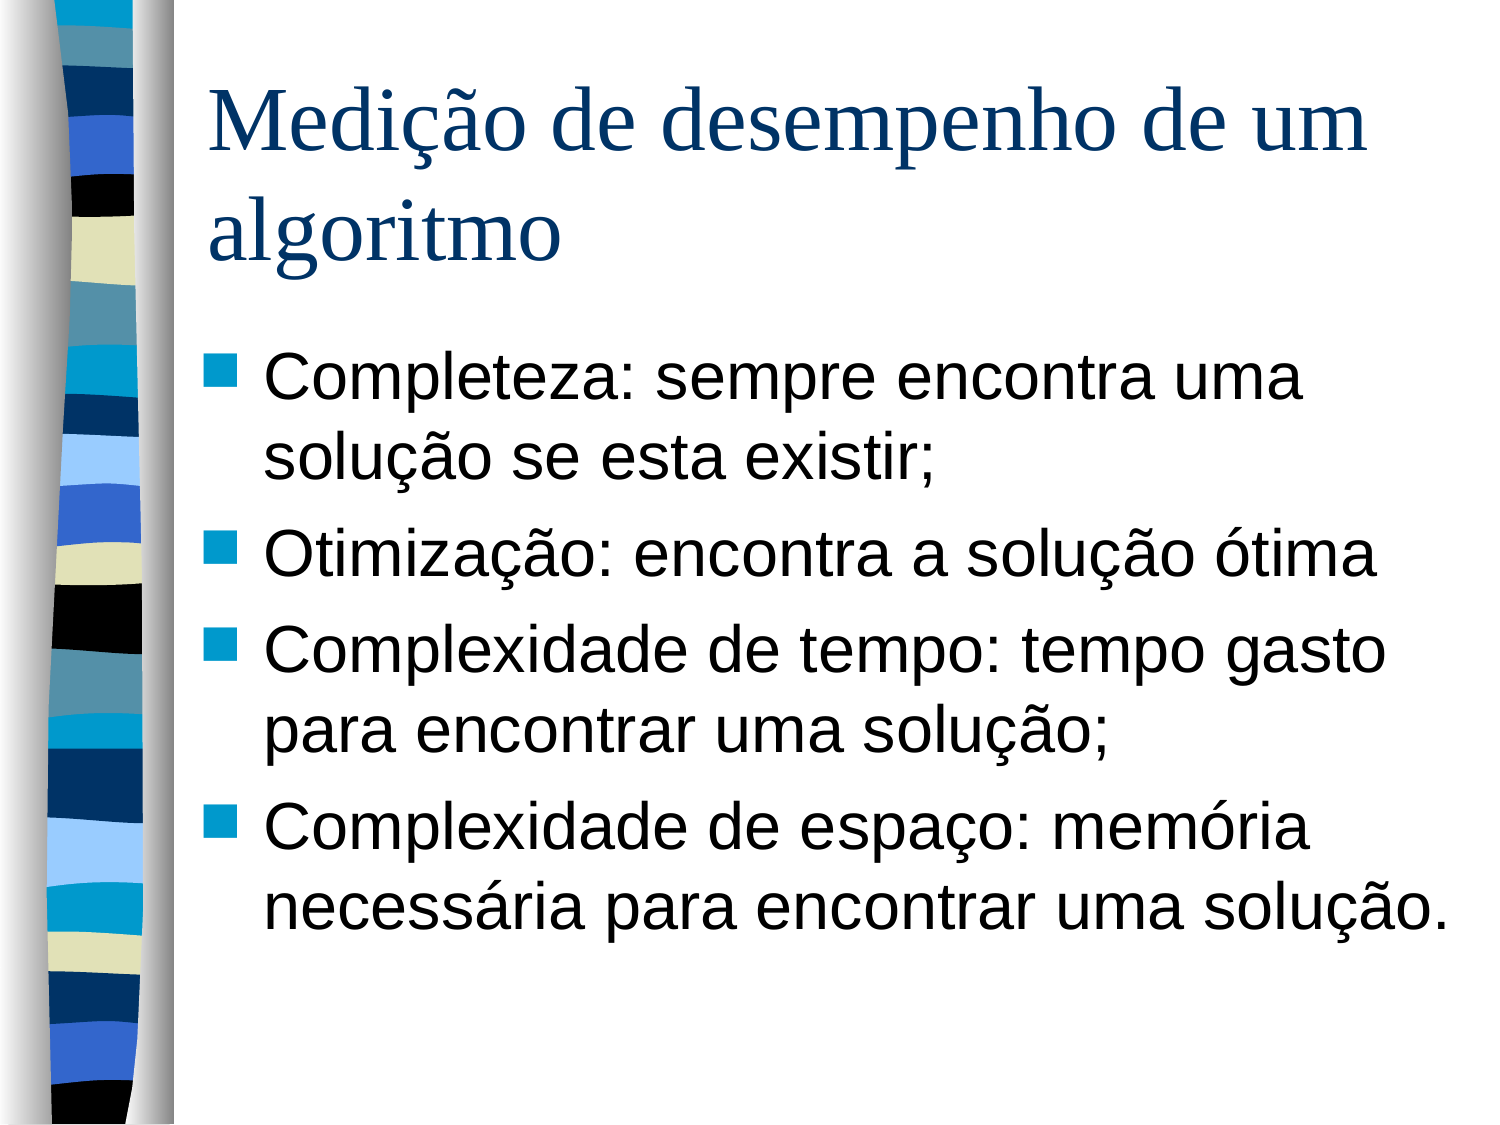

# Medição de desempenho de um algoritmo
Completeza: sempre encontra uma solução se esta existir;
Otimização: encontra a solução ótima
Complexidade de tempo: tempo gasto para encontrar uma solução;
Complexidade de espaço: memória necessária para encontrar uma solução.